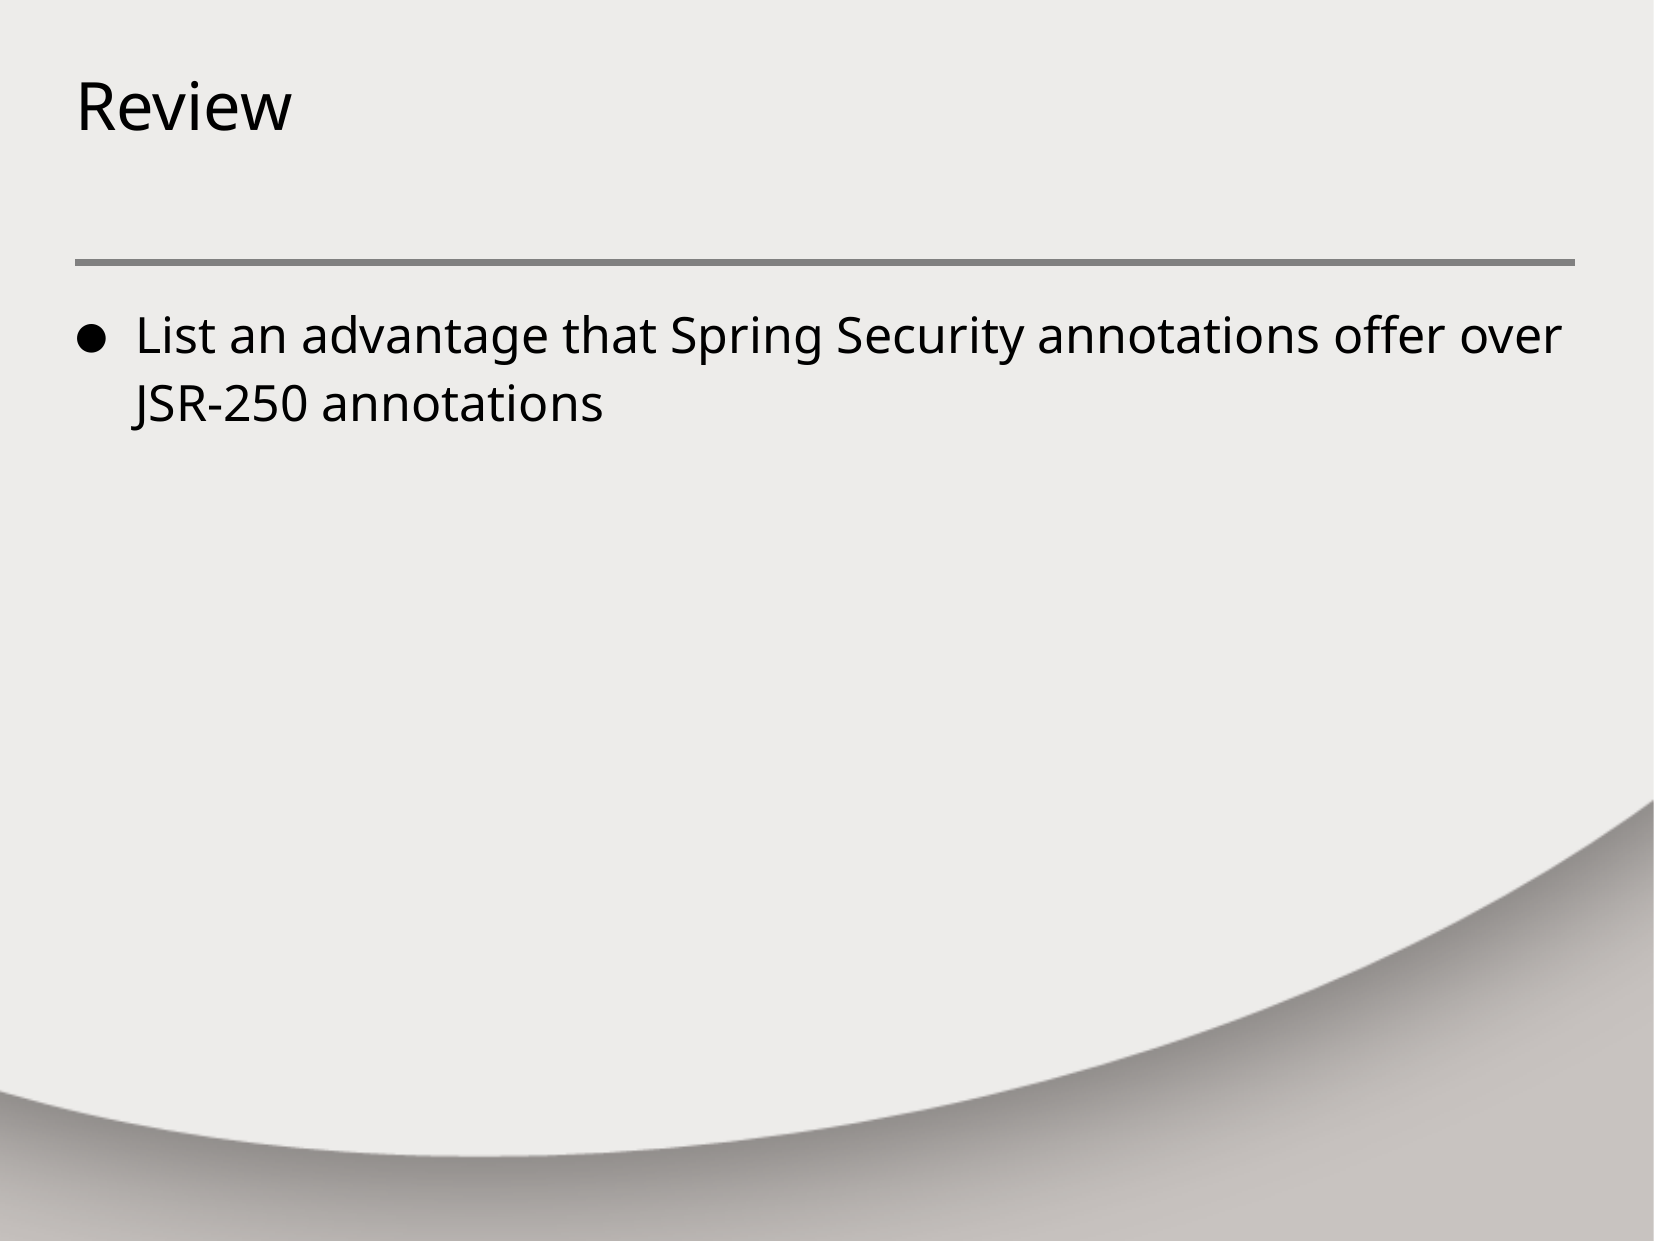

# Review
List an advantage that Spring Security annotations offer over JSR-250 annotations